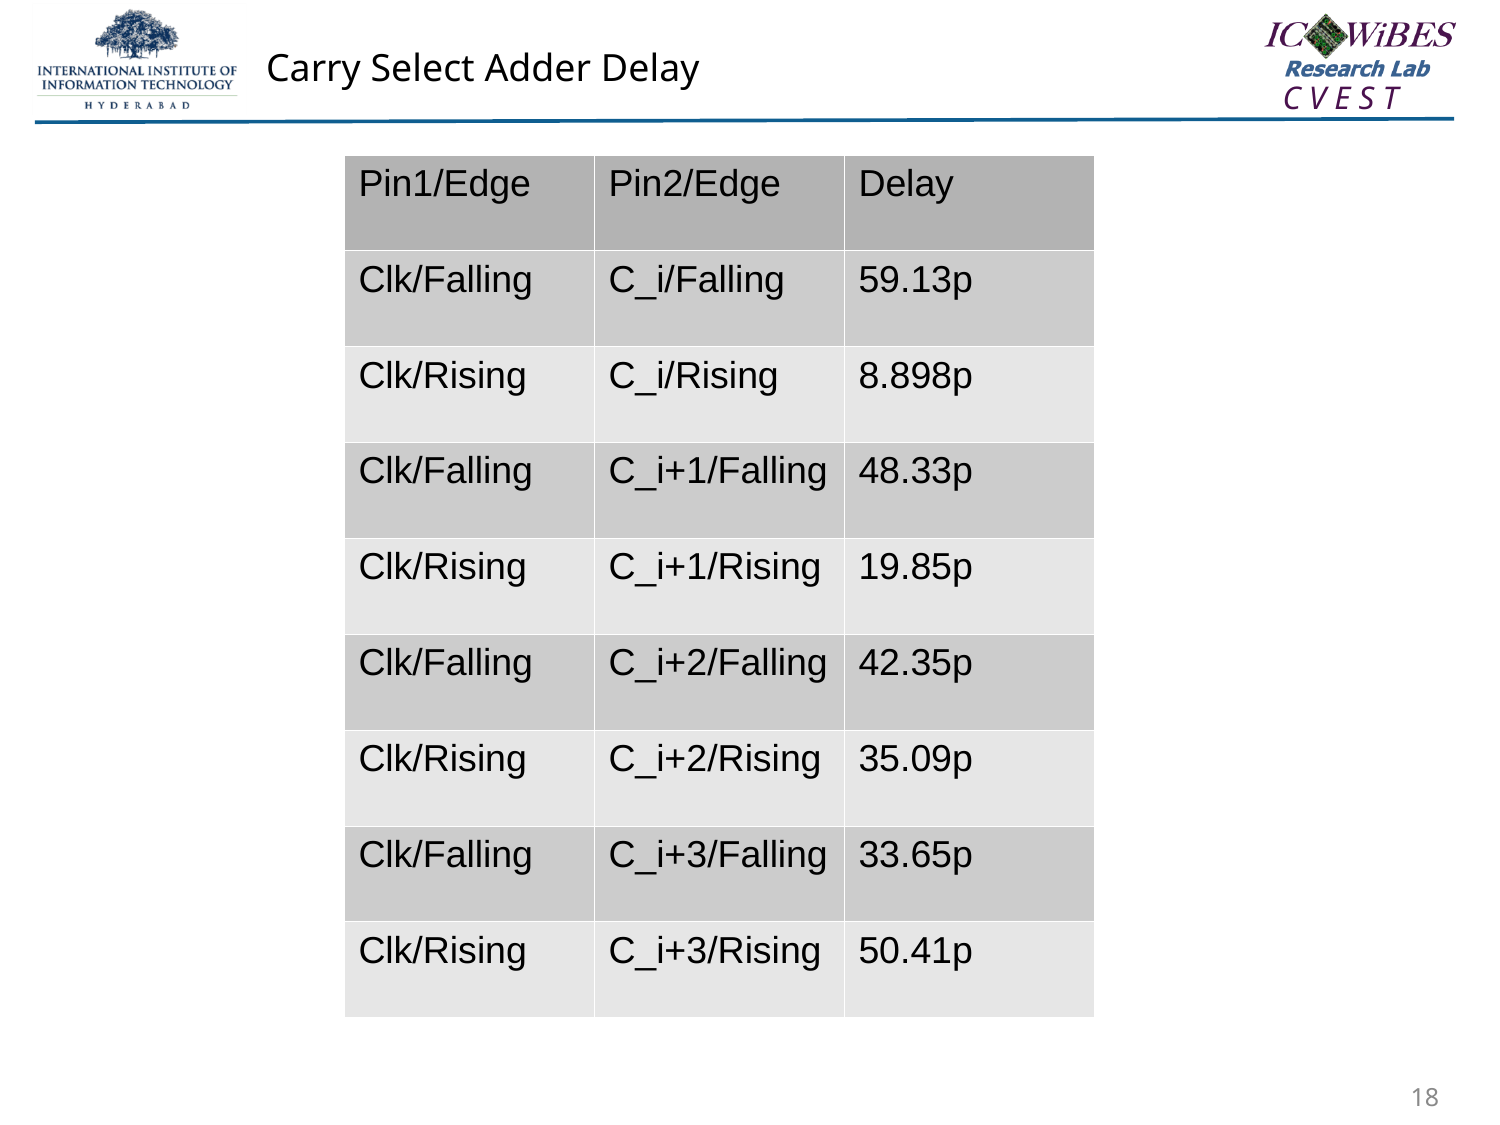

# Carry Select Adder Delay
| Pin1/Edge | Pin2/Edge | Delay |
| --- | --- | --- |
| Clk/Falling | C\_i/Falling | 59.13p |
| Clk/Rising | C\_i/Rising | 8.898p |
| Clk/Falling | C\_i+1/Falling | 48.33p |
| Clk/Rising | C\_i+1/Rising | 19.85p |
| Clk/Falling | C\_i+2/Falling | 42.35p |
| Clk/Rising | C\_i+2/Rising | 35.09p |
| Clk/Falling | C\_i+3/Falling | 33.65p |
| Clk/Rising | C\_i+3/Rising | 50.41p |